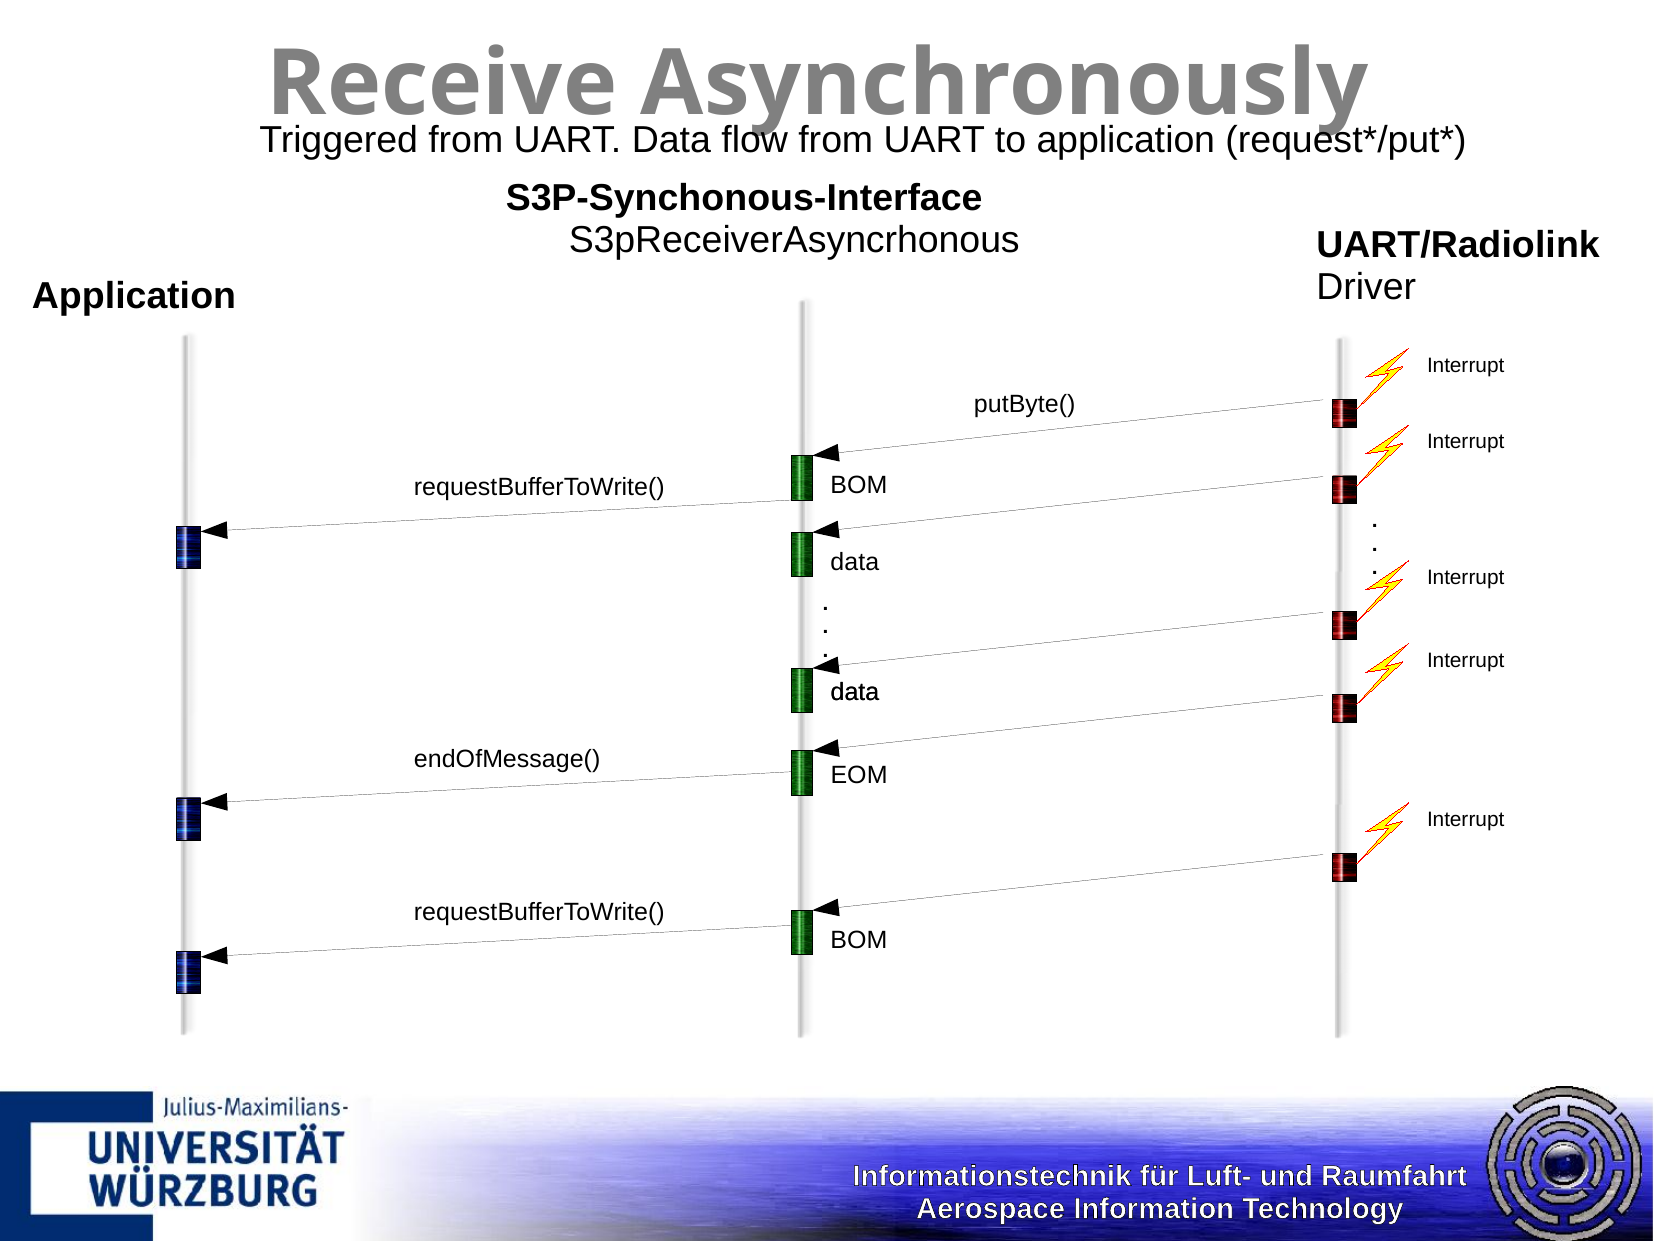

# Receive Asynchronously
Triggered from UART. Data flow from UART to application (request*/put*)
S3P-Synchonous-Interface
 S3pReceiverAsyncrhonous
UART/Radiolink
Driver
Application
Interrupt
putByte()
Interrupt
BOM
requestBufferToWrite()
.
.
.
data
Interrupt
.
.
.
Interrupt
data
data
endOfMessage()
EOM
Interrupt
requestBufferToWrite()
BOM